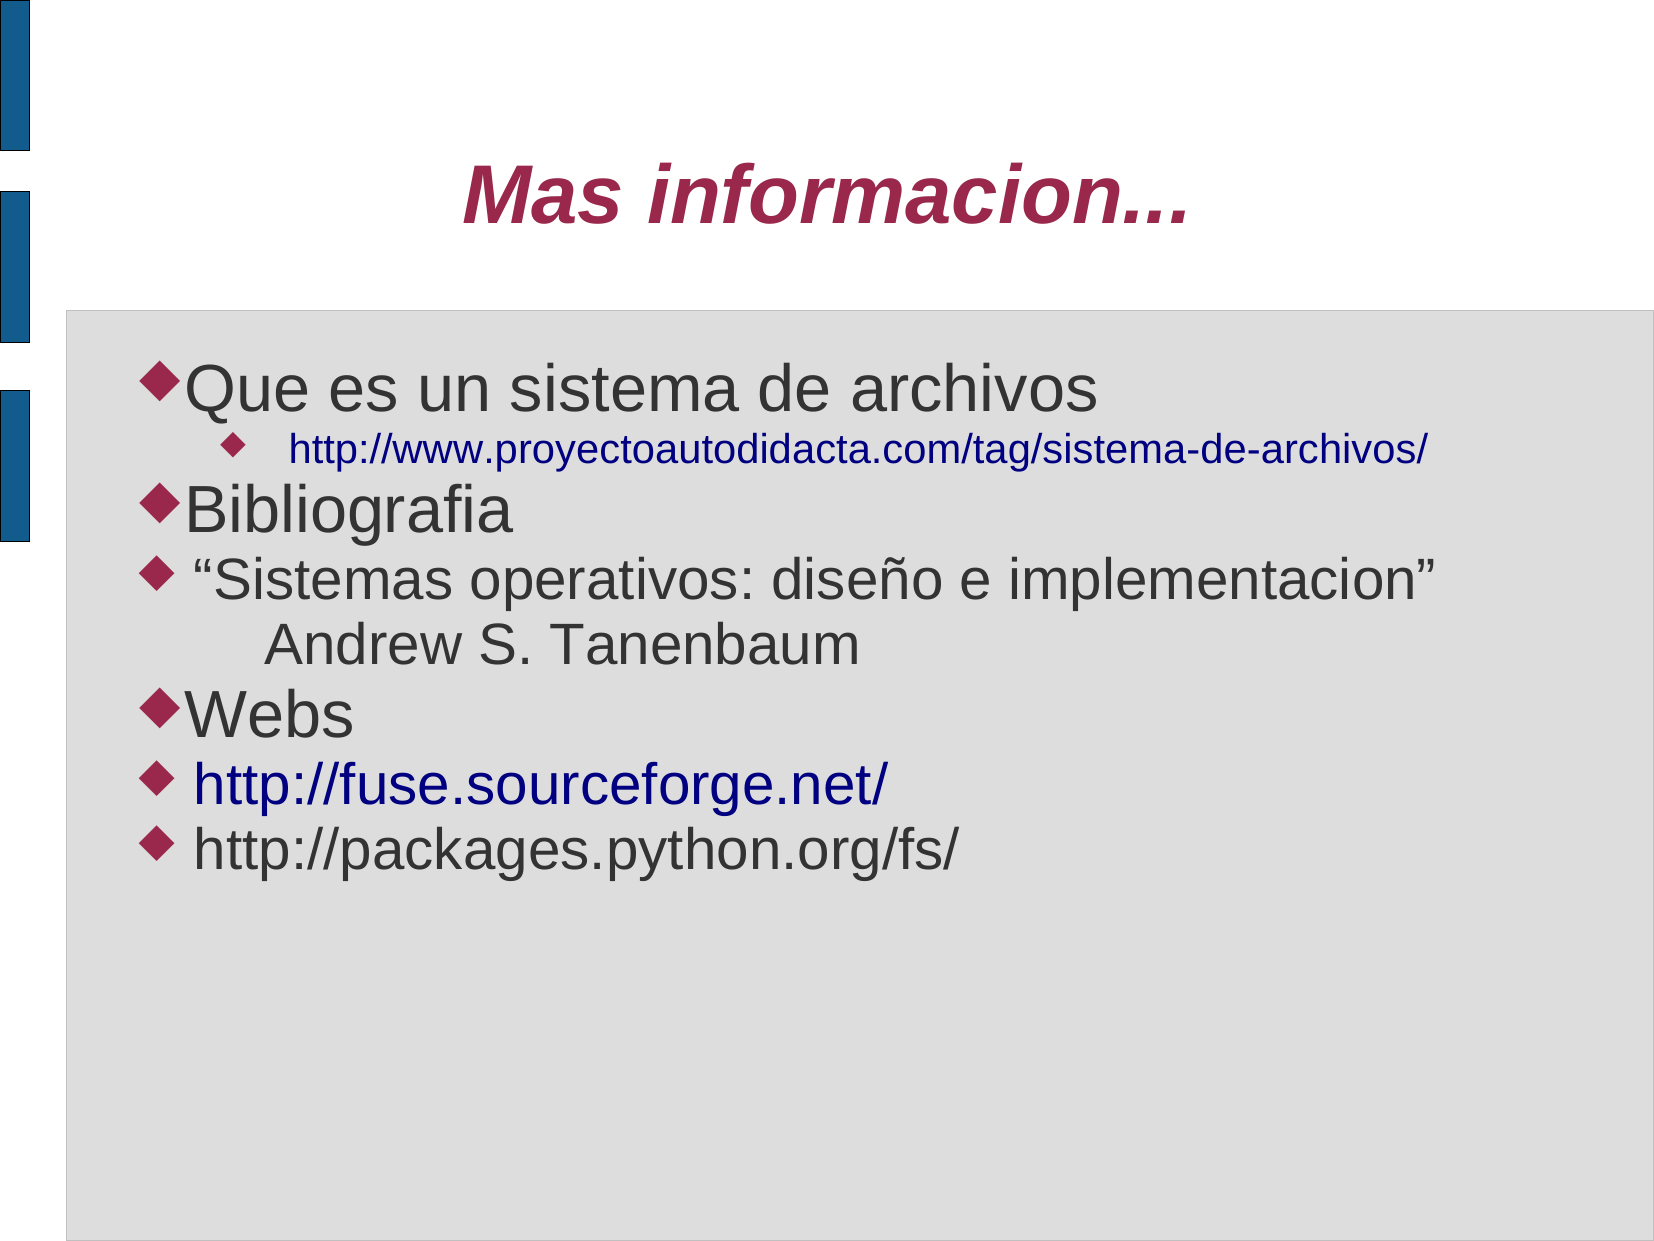

# Mas informacion...
Que es un sistema de archivos
http://www.proyectoautodidacta.com/tag/sistema-de-archivos/
Bibliografia
“Sistemas operativos: diseño e implementacion” Andrew S. Tanenbaum
Webs
http://fuse.sourceforge.net/
http://packages.python.org/fs/